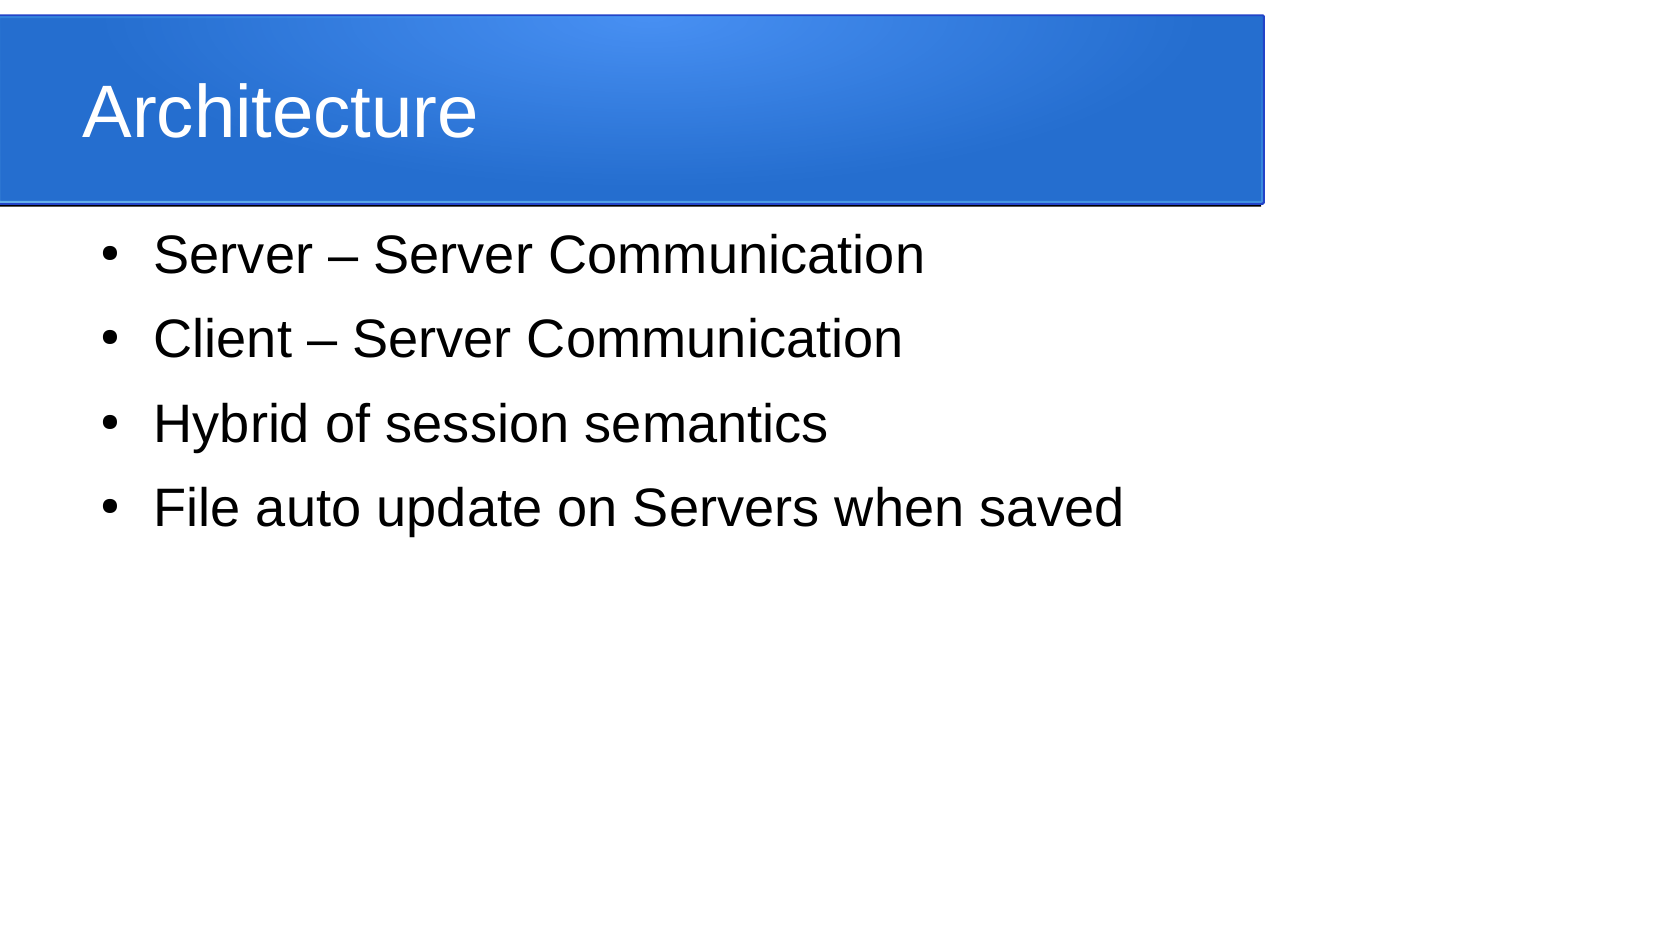

# Architecture
Server – Server Communication
Client – Server Communication
Hybrid of session semantics
File auto update on Servers when saved